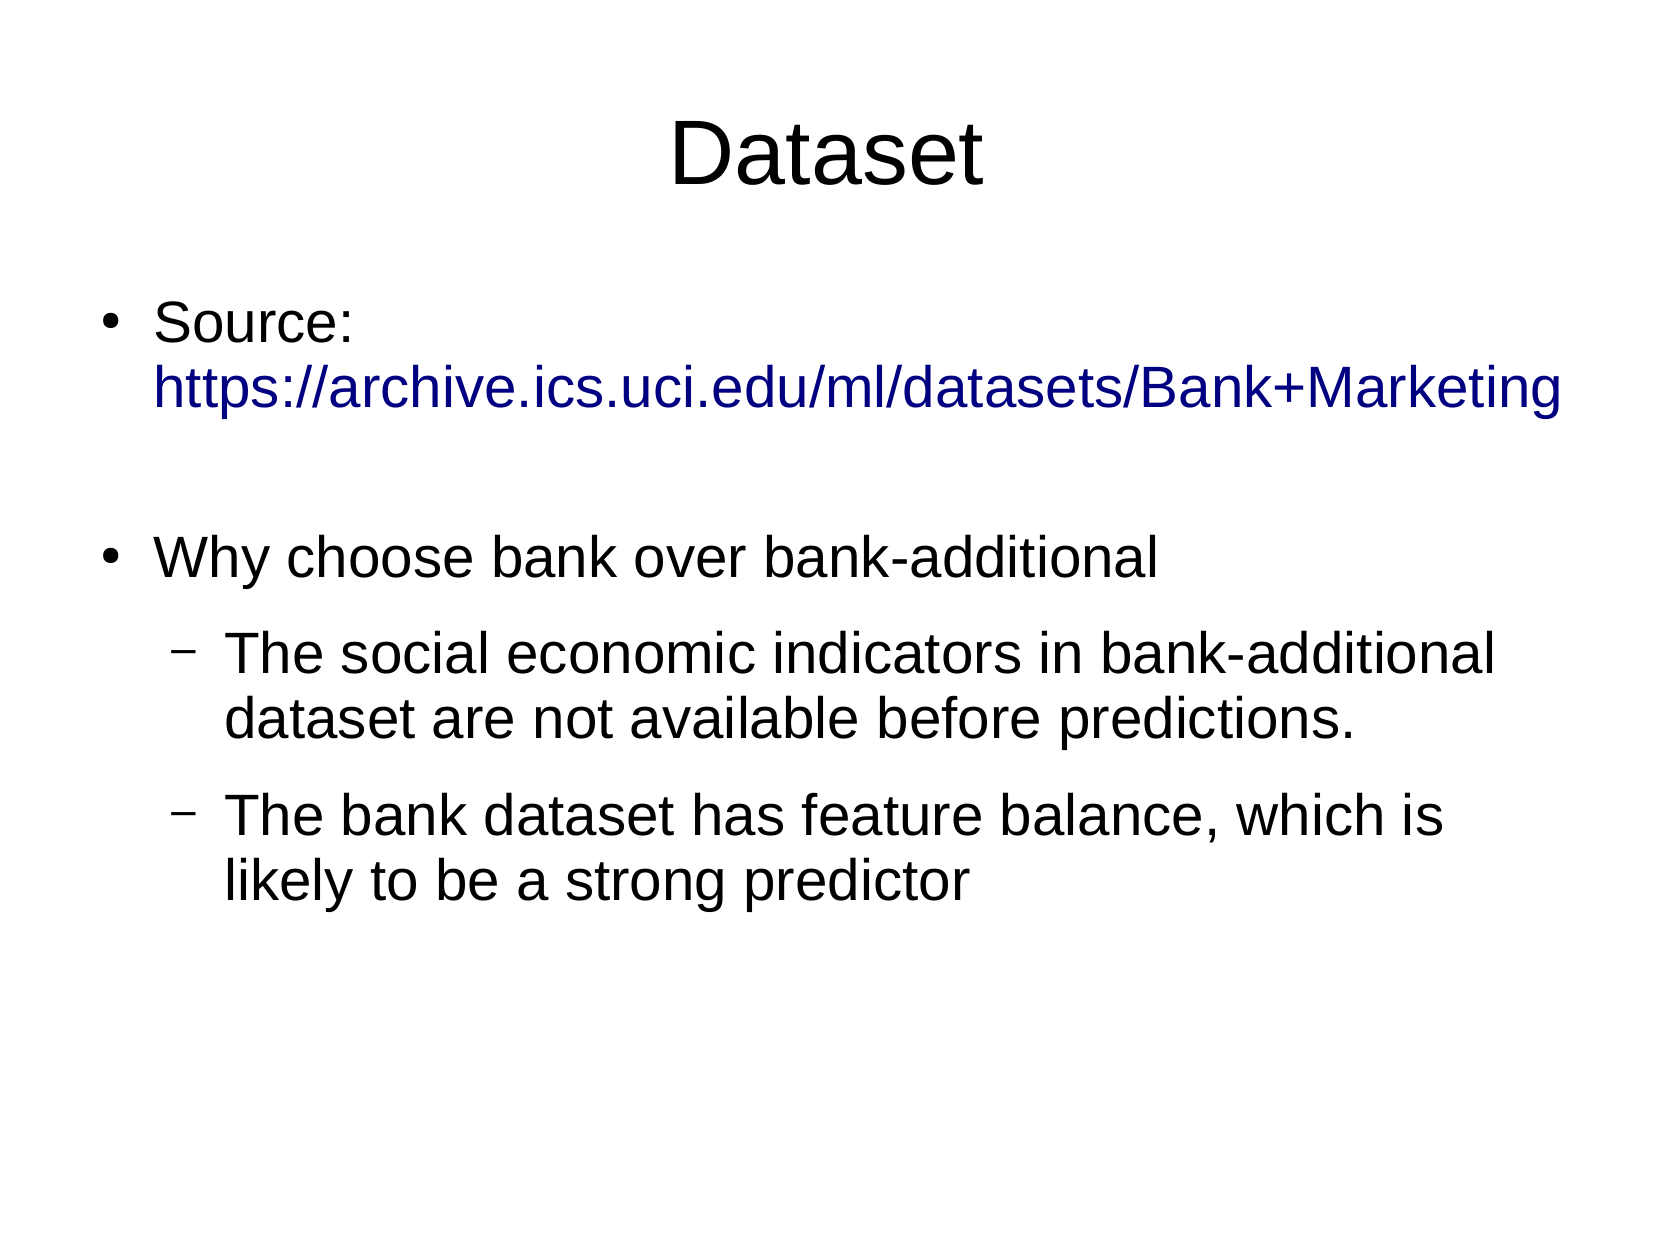

# Dataset
Source: https://archive.ics.uci.edu/ml/datasets/Bank+Marketing
Why choose bank over bank-additional
The social economic indicators in bank-additional dataset are not available before predictions.
The bank dataset has feature balance, which is likely to be a strong predictor